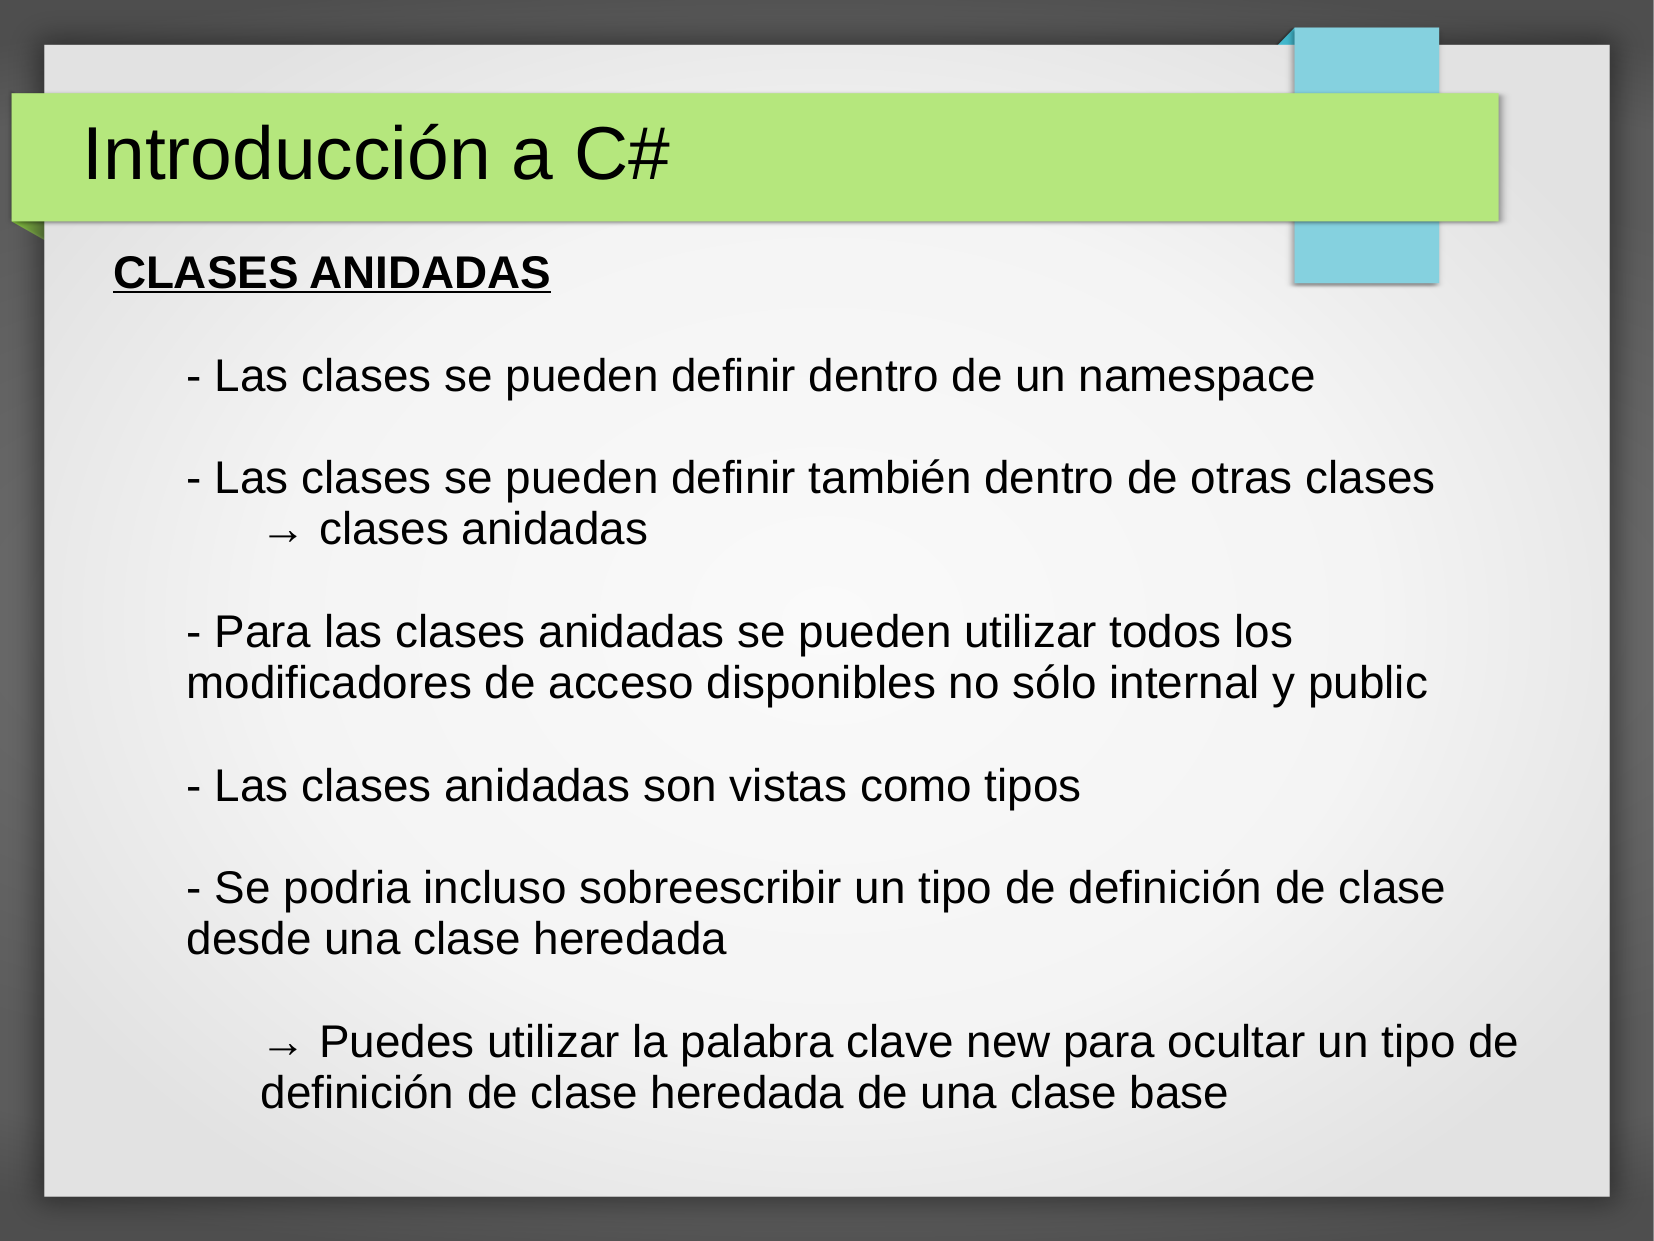

# Introducción a C#
CLASES ANIDADAS
	- Las clases se pueden definir dentro de un namespace
	- Las clases se pueden definir también dentro de otras clases
		→ clases anidadas
	- Para las clases anidadas se pueden utilizar todos los 				modificadores de acceso disponibles no sólo internal y public
	- Las clases anidadas son vistas como tipos
	- Se podria incluso sobreescribir un tipo de definición de clase 		desde una clase heredada
		→ Puedes utilizar la palabra clave new para ocultar un tipo de 		definición de clase heredada de una clase base